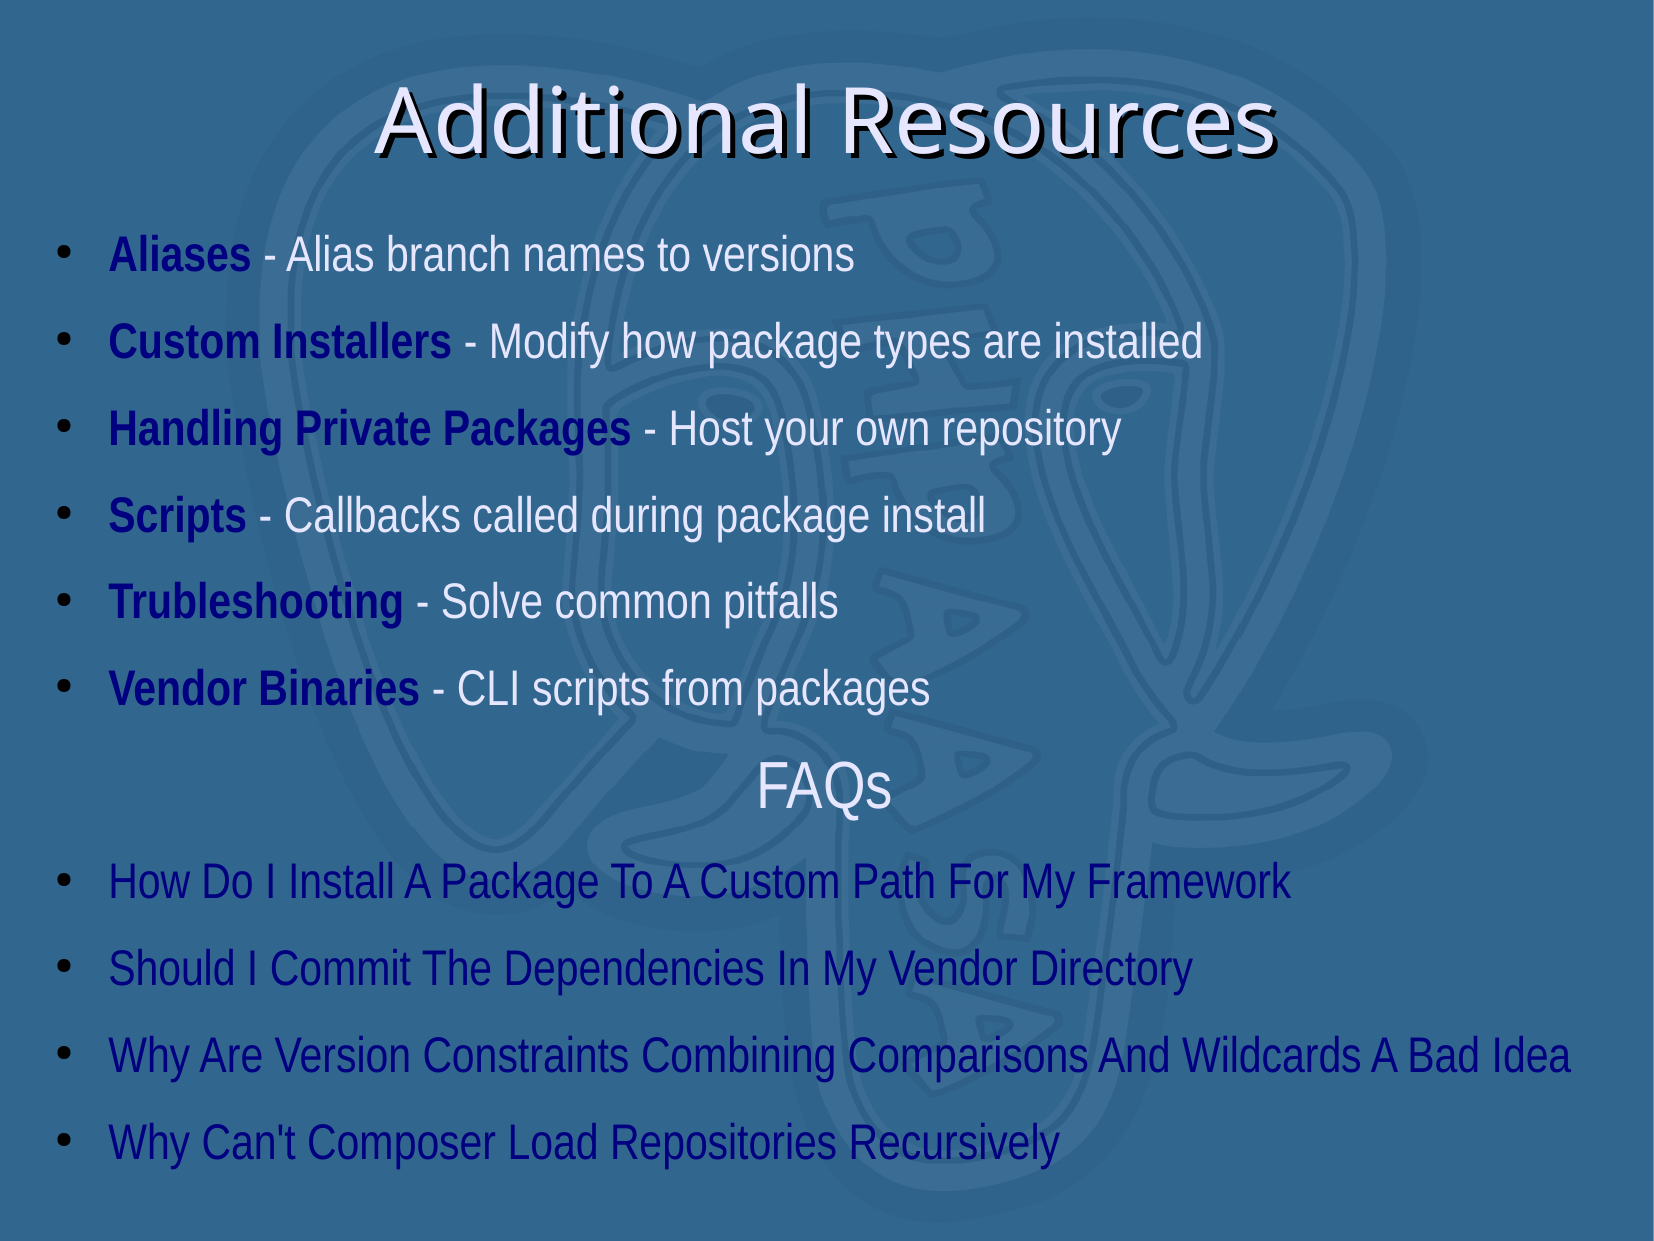

# Additional Resources
Aliases - Alias branch names to versions
Custom Installers - Modify how package types are installed
Handling Private Packages - Host your own repository
Scripts - Callbacks called during package install
Trubleshooting - Solve common pitfalls
Vendor Binaries - CLI scripts from packages
FAQs
How Do I Install A Package To A Custom Path For My Framework
Should I Commit The Dependencies In My Vendor Directory
Why Are Version Constraints Combining Comparisons And Wildcards A Bad Idea
Why Can't Composer Load Repositories Recursively